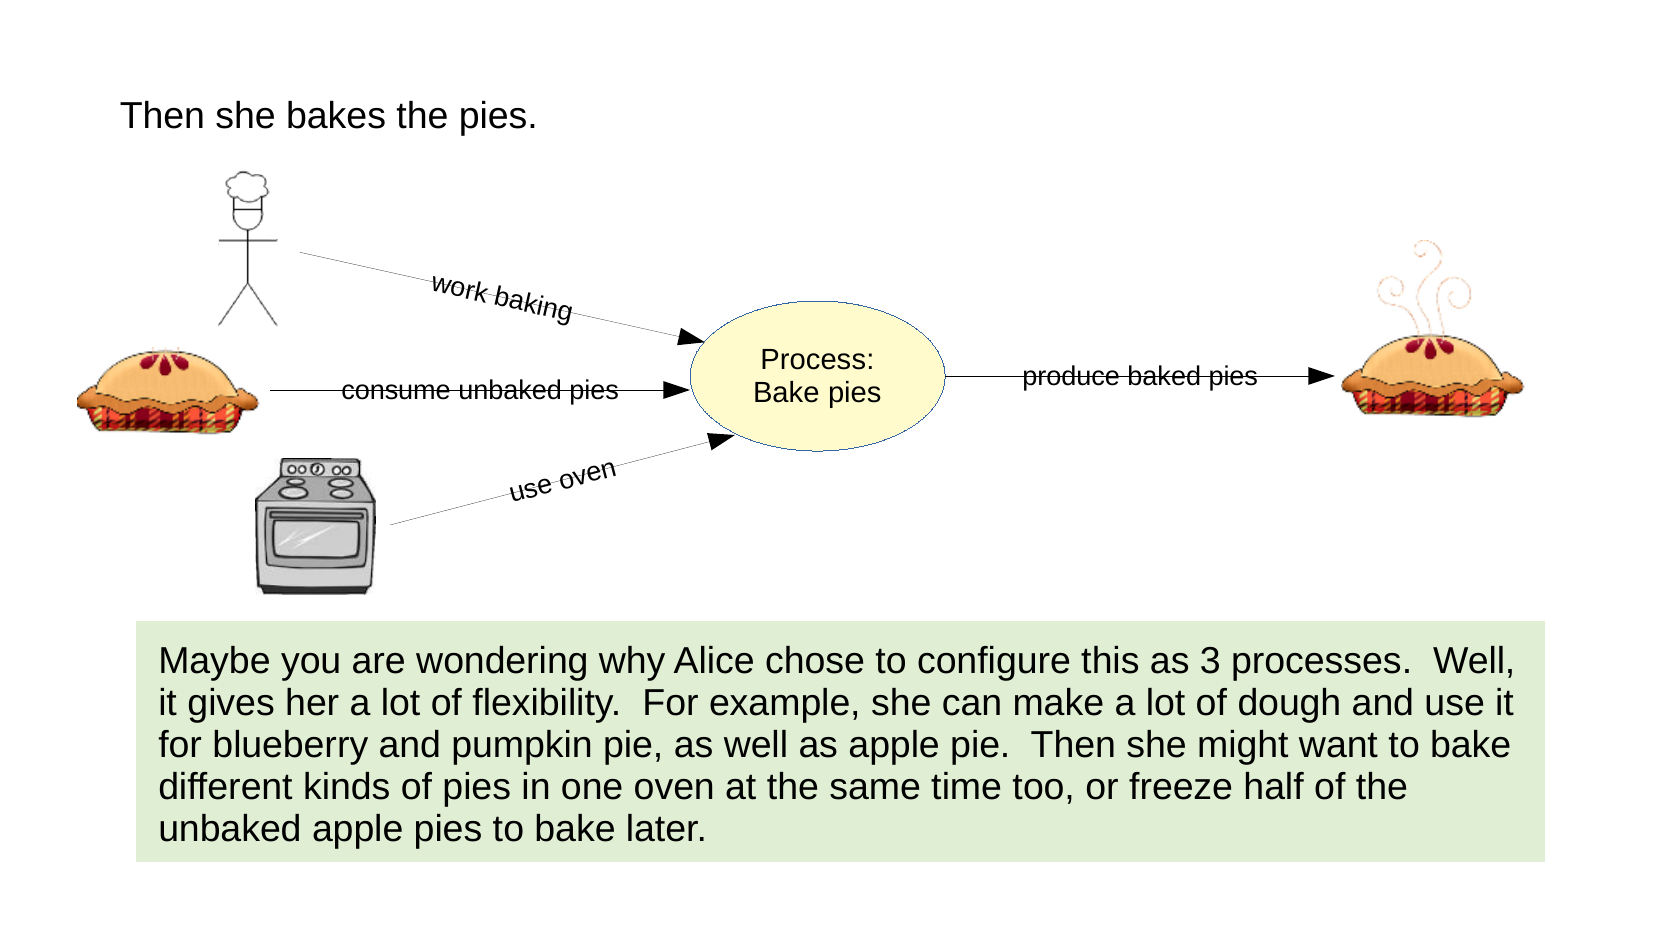

Then she bakes the pies.
work baking
Process:
Bake pies
produce baked pies
consume unbaked pies
use oven
Maybe you are wondering why Alice chose to configure this as 3 processes. Well, it gives her a lot of flexibility. For example, she can make a lot of dough and use it for blueberry and pumpkin pie, as well as apple pie. Then she might want to bake different kinds of pies in one oven at the same time too, or freeze half of the unbaked apple pies to bake later.